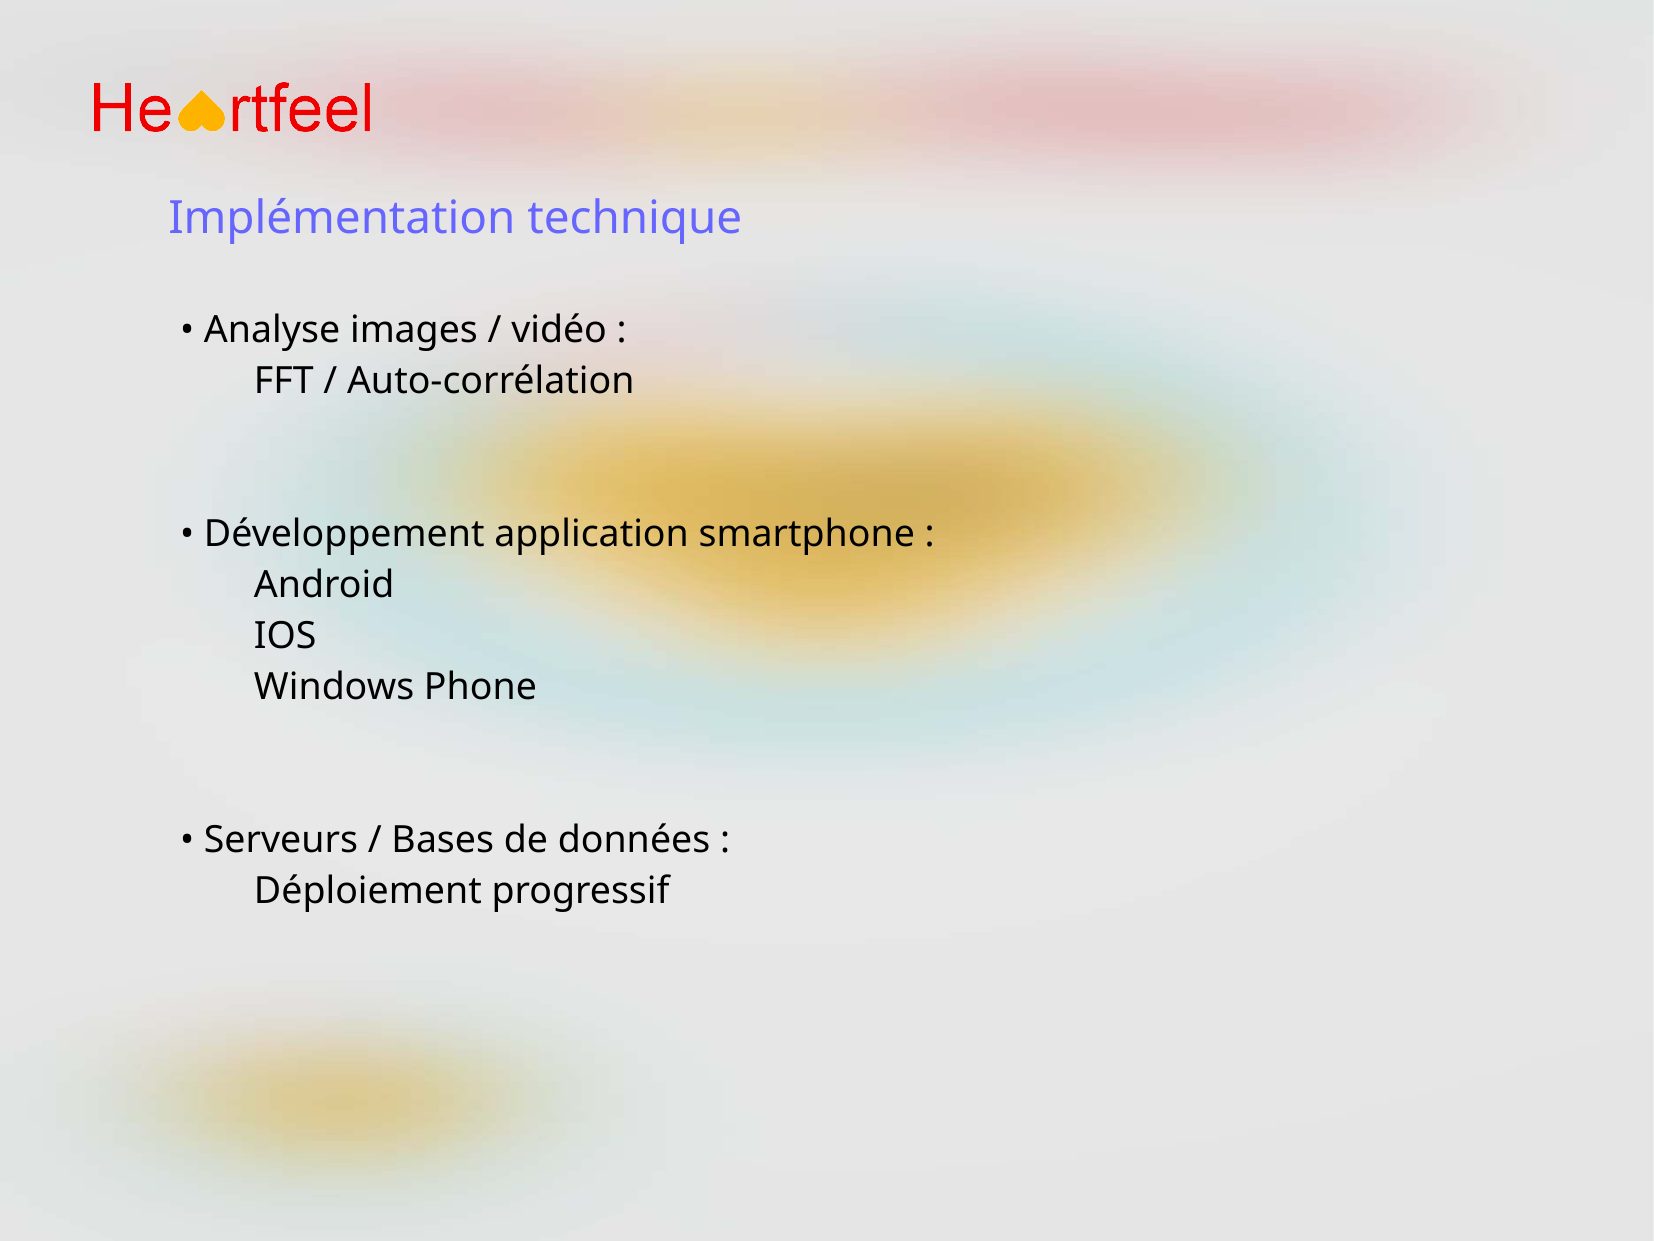

Implémentation technique
• Analyse images / vidéo :
	FFT / Auto-corrélation
• Développement application smartphone :
	Android
	IOS
	Windows Phone
• Serveurs / Bases de données :
	Déploiement progressif